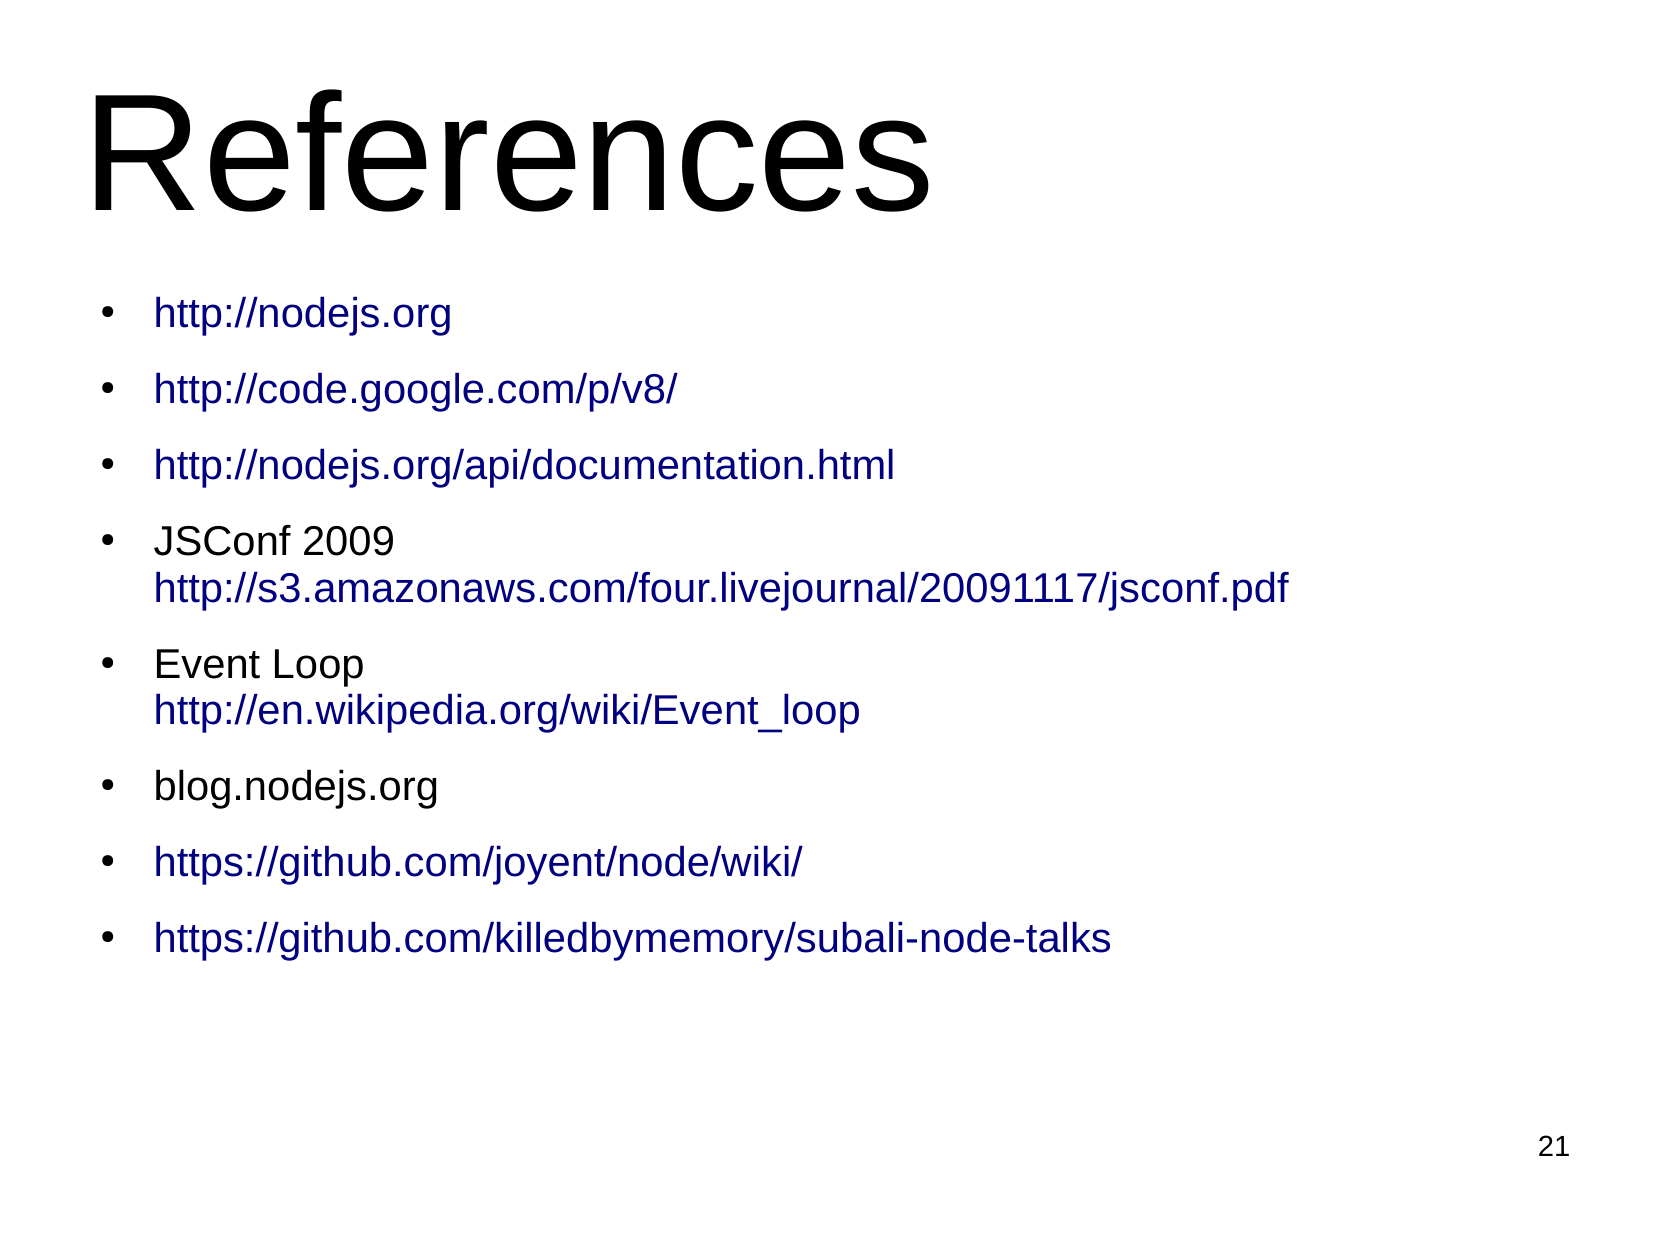

# References
http://nodejs.org
http://code.google.com/p/v8/
http://nodejs.org/api/documentation.html
JSConf 2009
http://s3.amazonaws.com/four.livejournal/20091117/jsconf.pdf
Event Loop
http://en.wikipedia.org/wiki/Event_loop
blog.nodejs.org
https://github.com/joyent/node/wiki/
https://github.com/killedbymemory/subali-node-talks
21